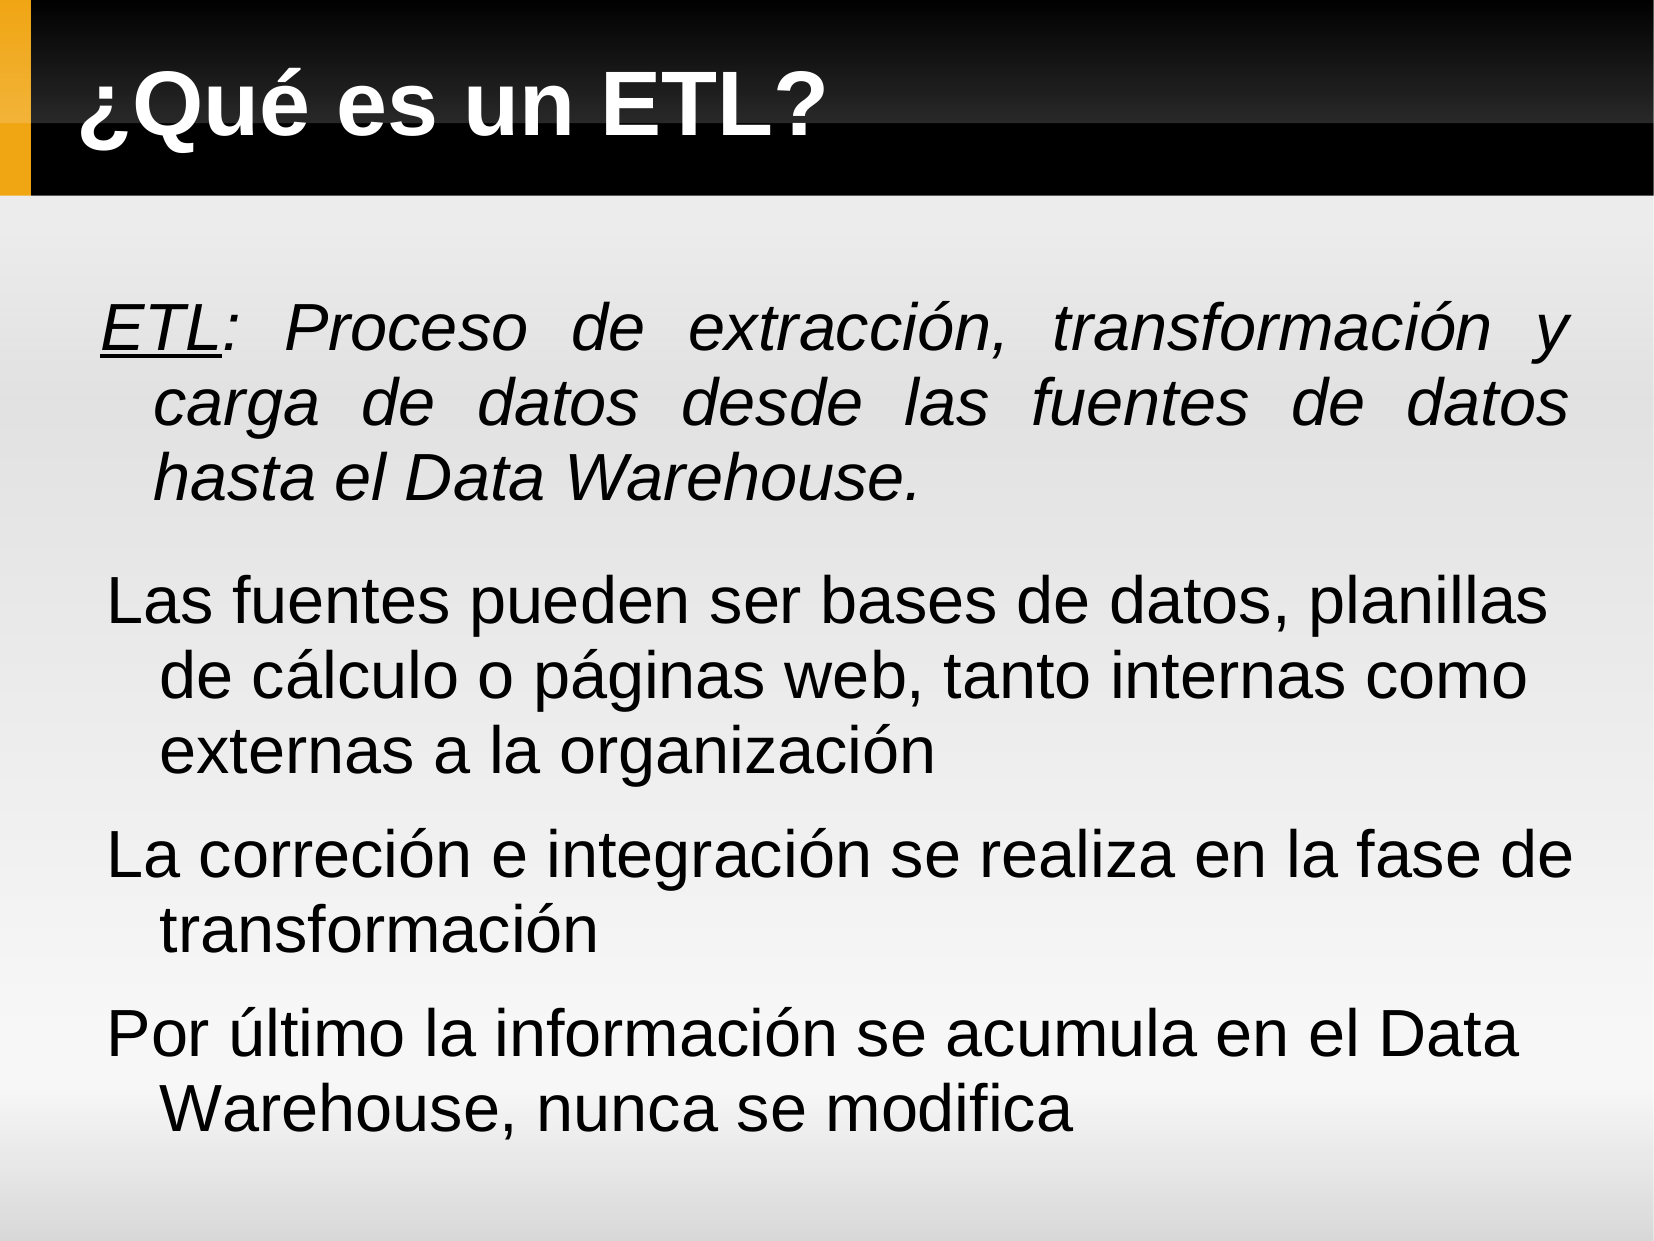

# ¿Qué es un ETL?
ETL: Proceso de extracción, transformación y carga de datos desde las fuentes de datos hasta el Data Warehouse.
Las fuentes pueden ser bases de datos, planillas de cálculo o páginas web, tanto internas como externas a la organización
La correción e integración se realiza en la fase de transformación
Por último la información se acumula en el Data Warehouse, nunca se modifica